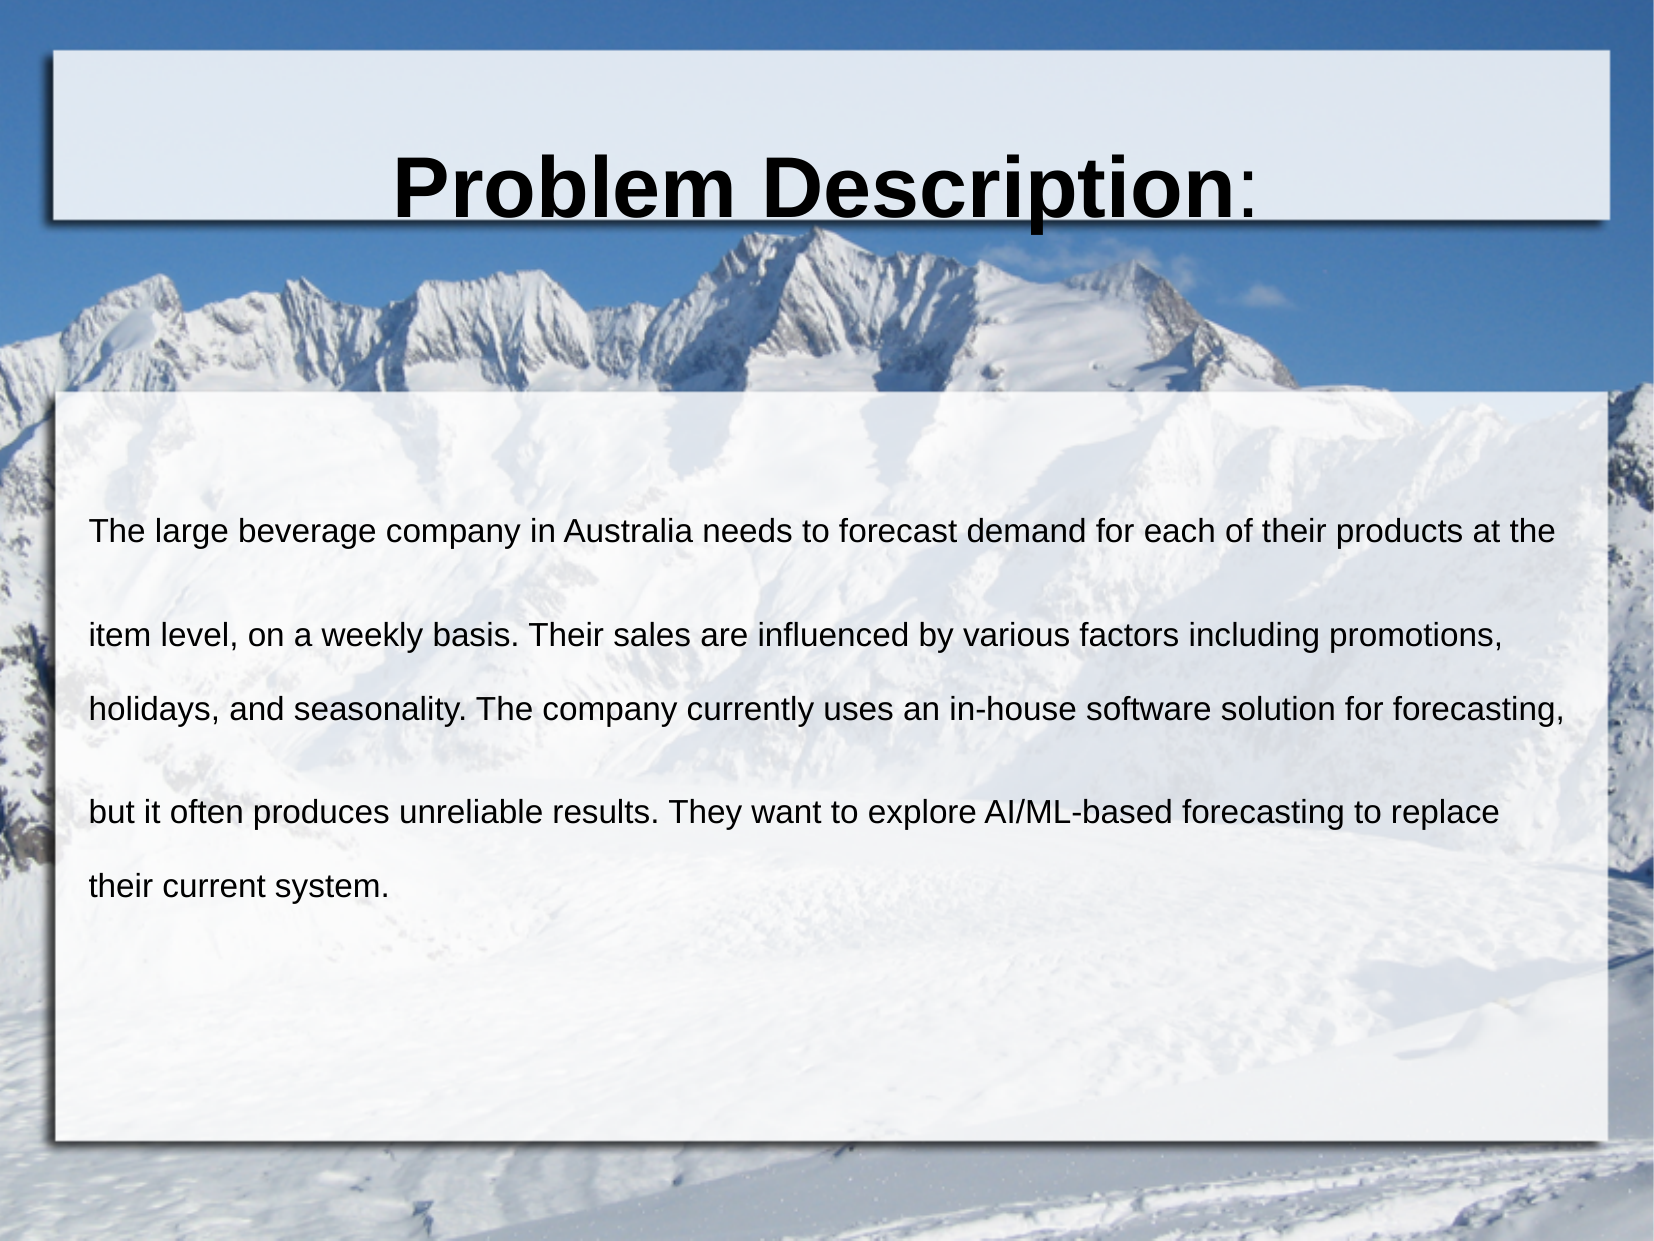

# Problem Description:
The large beverage company in Australia needs to forecast demand for each of their products at the
item level, on a weekly basis. Their sales are influenced by various factors including promotions, holidays, and seasonality. The company currently uses an in-house software solution for forecasting,
but it often produces unreliable results. They want to explore AI/ML-based forecasting to replace their current system.